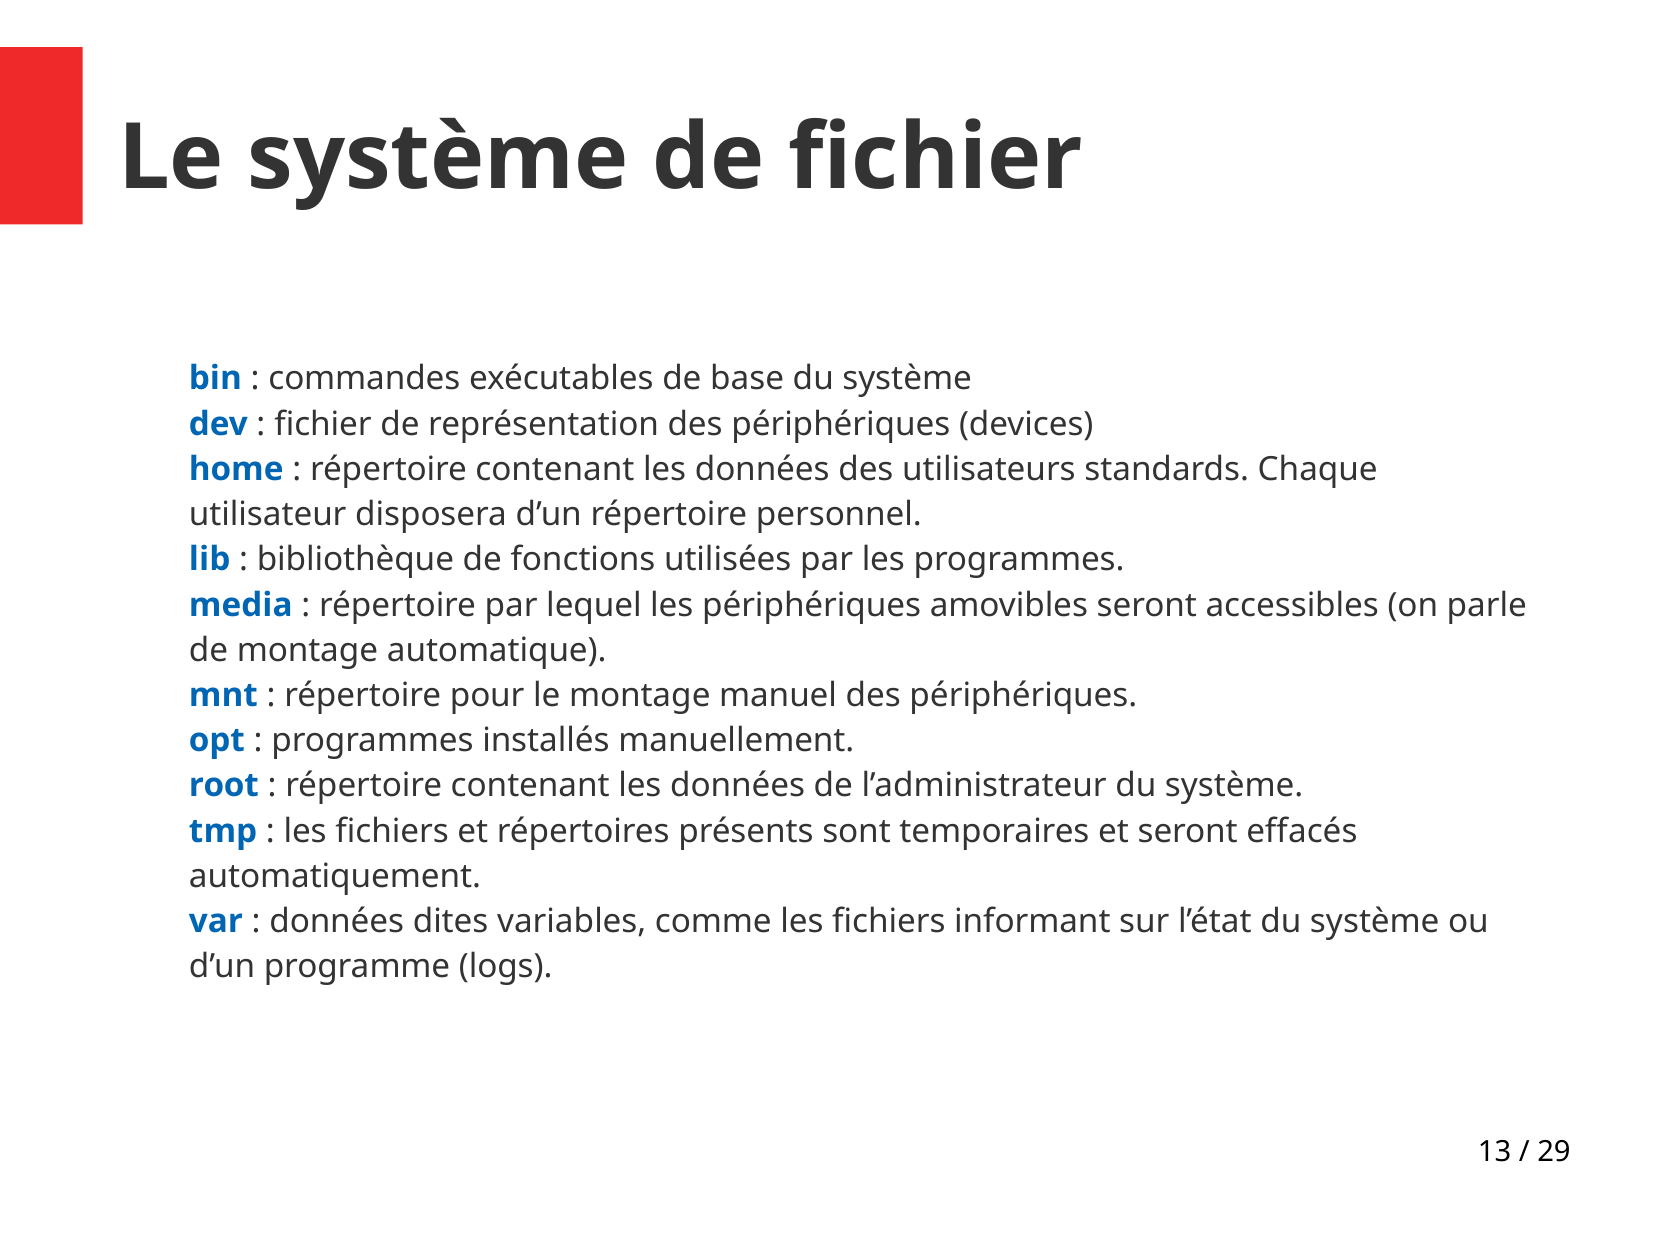

# Le système de fichier
bin : commandes exécutables de base du système
dev : fichier de représentation des périphériques (devices)
home : répertoire contenant les données des utilisateurs standards. Chaque utilisateur disposera d’un répertoire personnel.
lib : bibliothèque de fonctions utilisées par les programmes.
media : répertoire par lequel les périphériques amovibles seront accessibles (on parle de montage automatique).
mnt : répertoire pour le montage manuel des périphériques.
opt : programmes installés manuellement.
root : répertoire contenant les données de l’administrateur du système.
tmp : les fichiers et répertoires présents sont temporaires et seront effacés automatiquement.
var : données dites variables, comme les fichiers informant sur l’état du système ou d’un programme (logs).
13